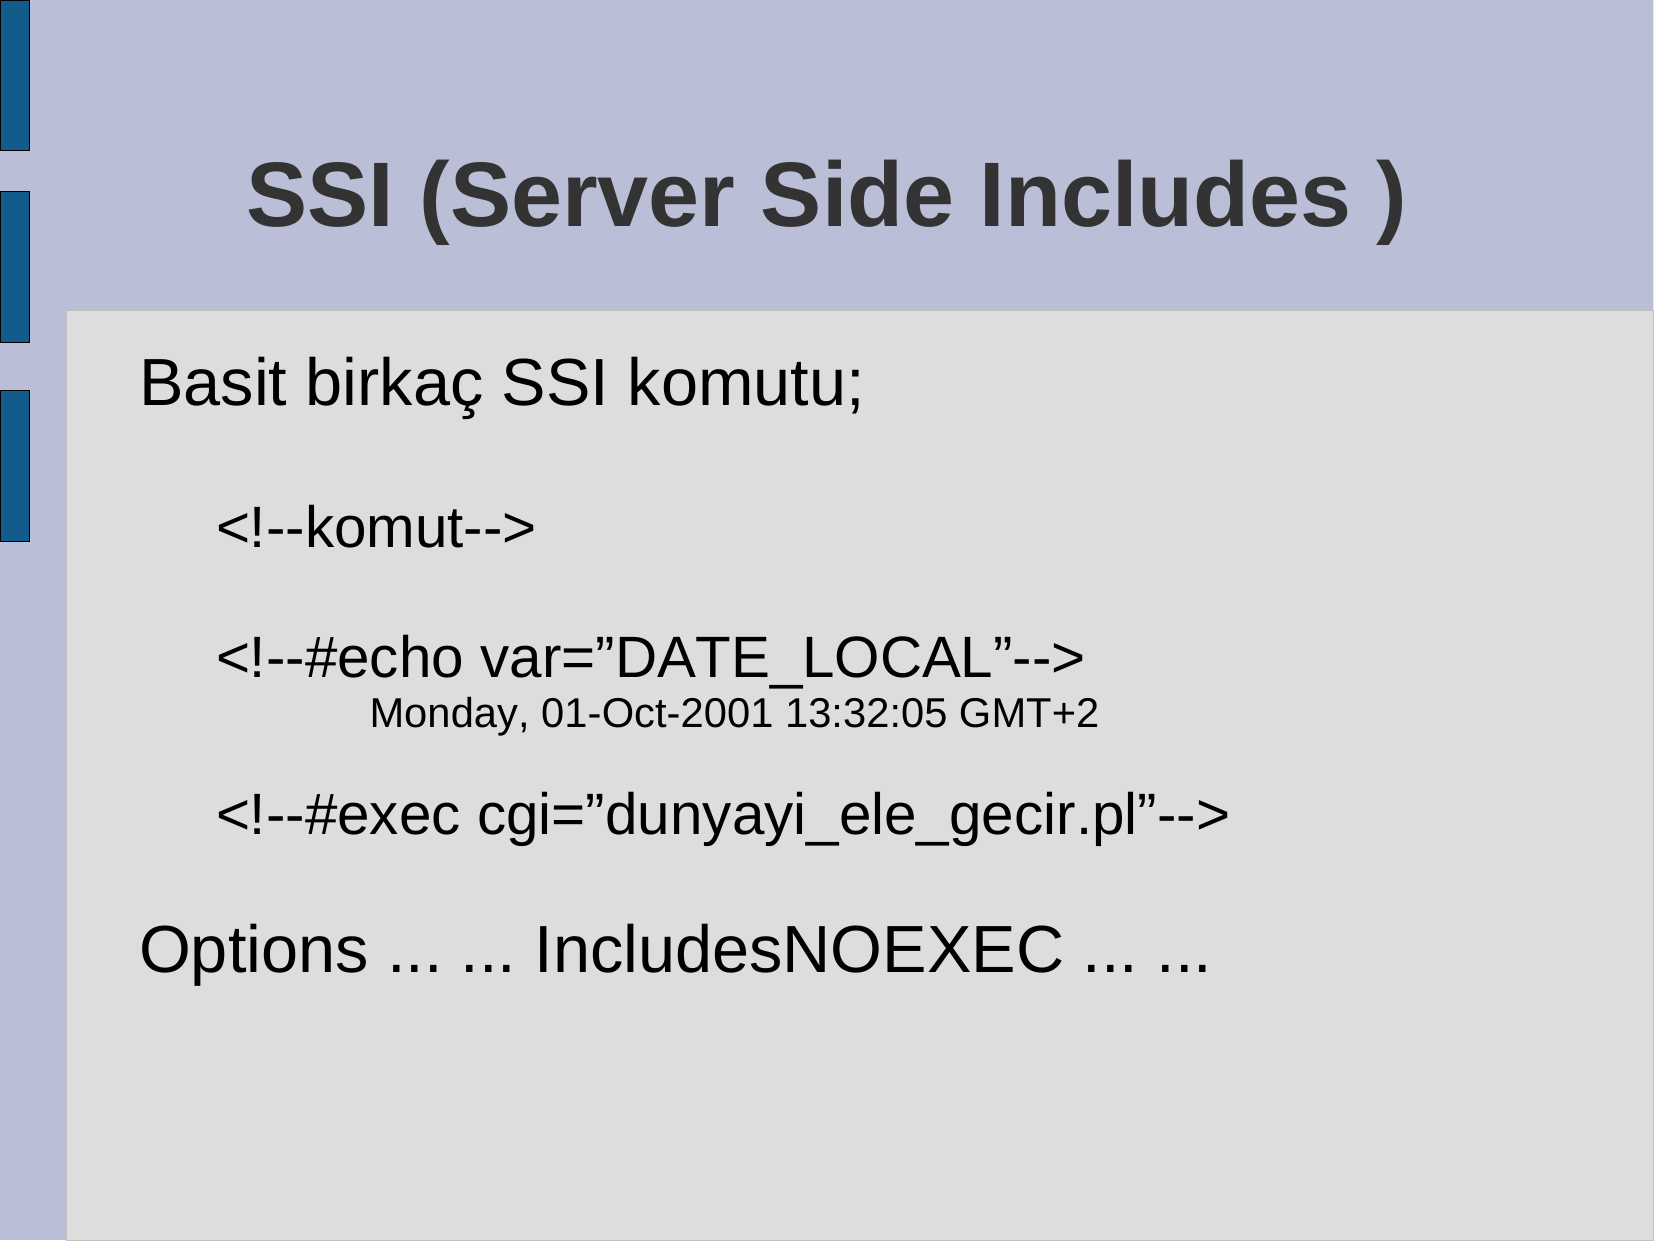

# SSI (Server Side Includes )
Basit birkaç SSI komutu;
<!--komut-->
<!--#echo var=”DATE_LOCAL”-->
Monday, 01-Oct-2001 13:32:05 GMT+2
<!--#exec cgi=”dunyayi_ele_gecir.pl”-->
Options ... ... IncludesNOEXEC ... ...